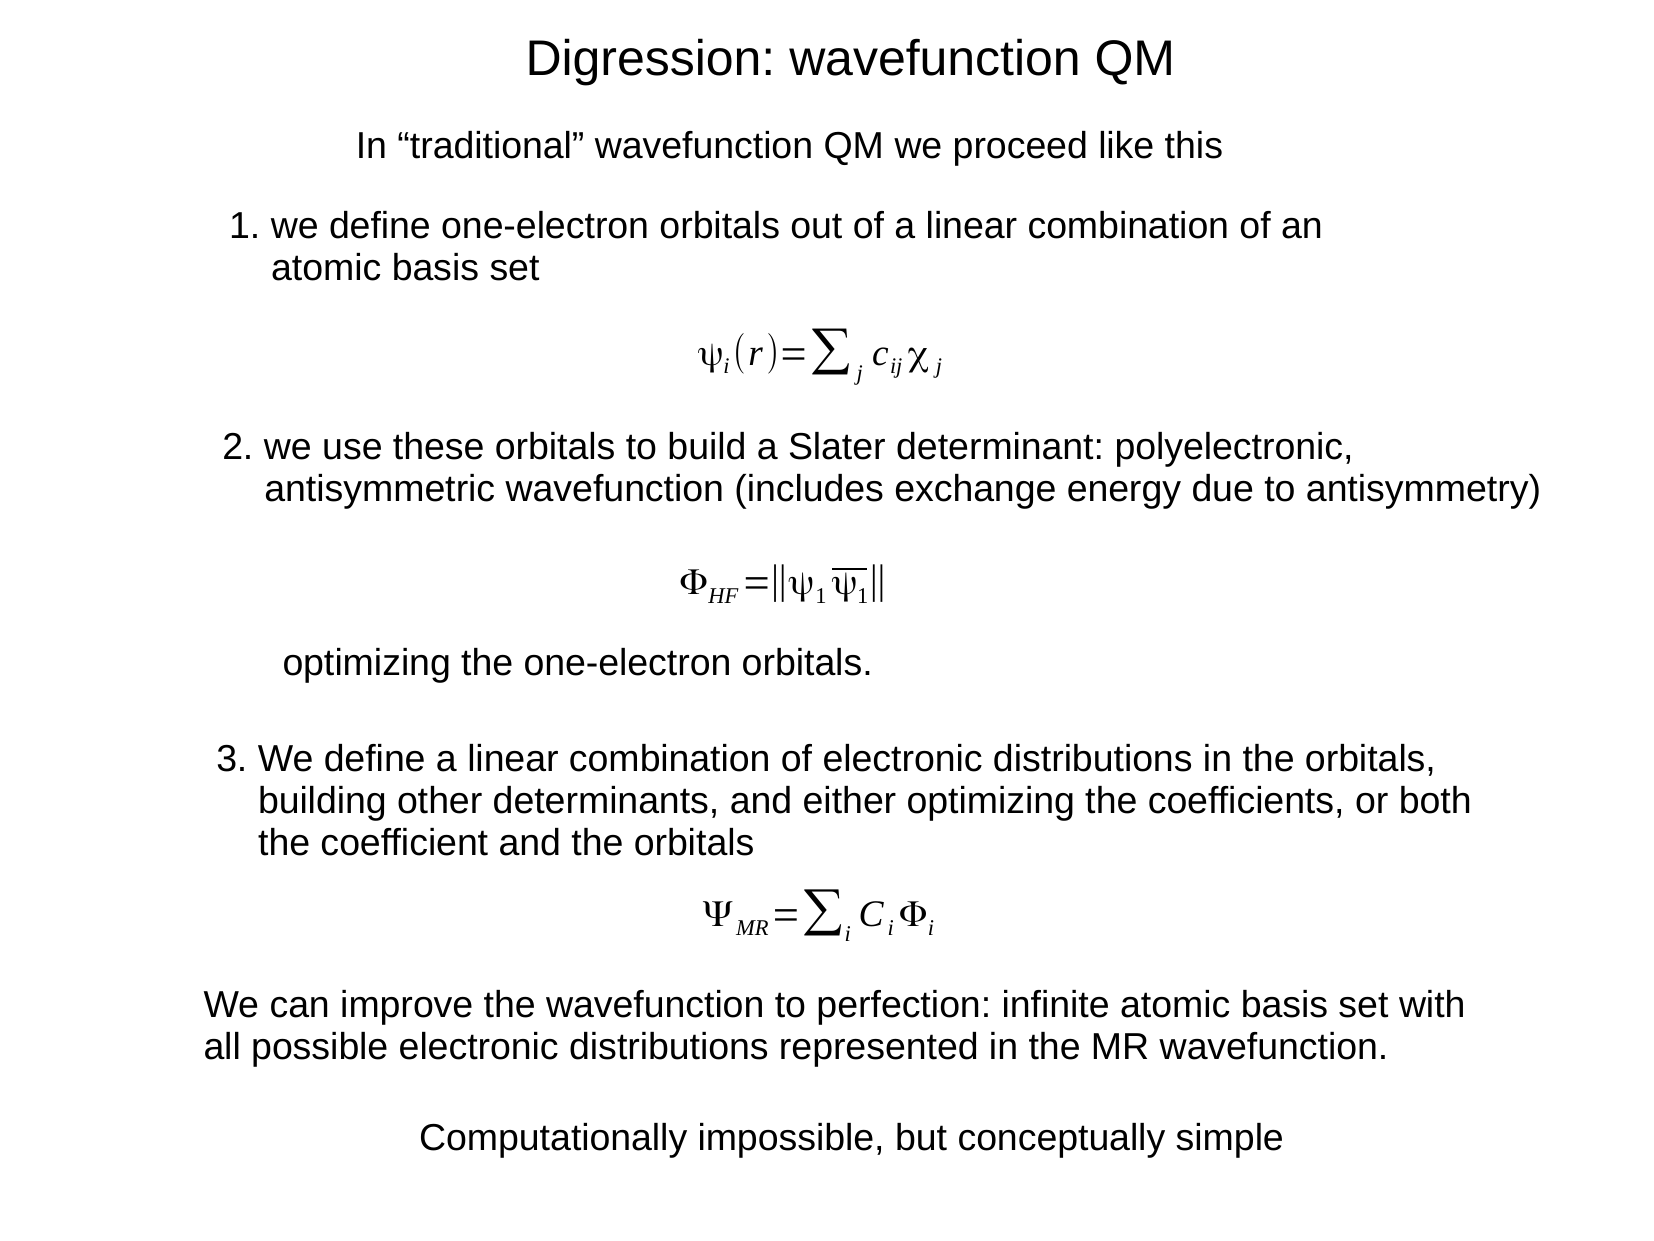

Digression: wavefunction QM
In “traditional” wavefunction QM we proceed like this
1. we define one-electron orbitals out of a linear combination of an
 atomic basis set
2. we use these orbitals to build a Slater determinant: polyelectronic,
 antisymmetric wavefunction (includes exchange energy due to antisymmetry)
optimizing the one-electron orbitals.
3. We define a linear combination of electronic distributions in the orbitals,
 building other determinants, and either optimizing the coefficients, or both
 the coefficient and the orbitals
We can improve the wavefunction to perfection: infinite atomic basis set with
all possible electronic distributions represented in the MR wavefunction.
Computationally impossible, but conceptually simple